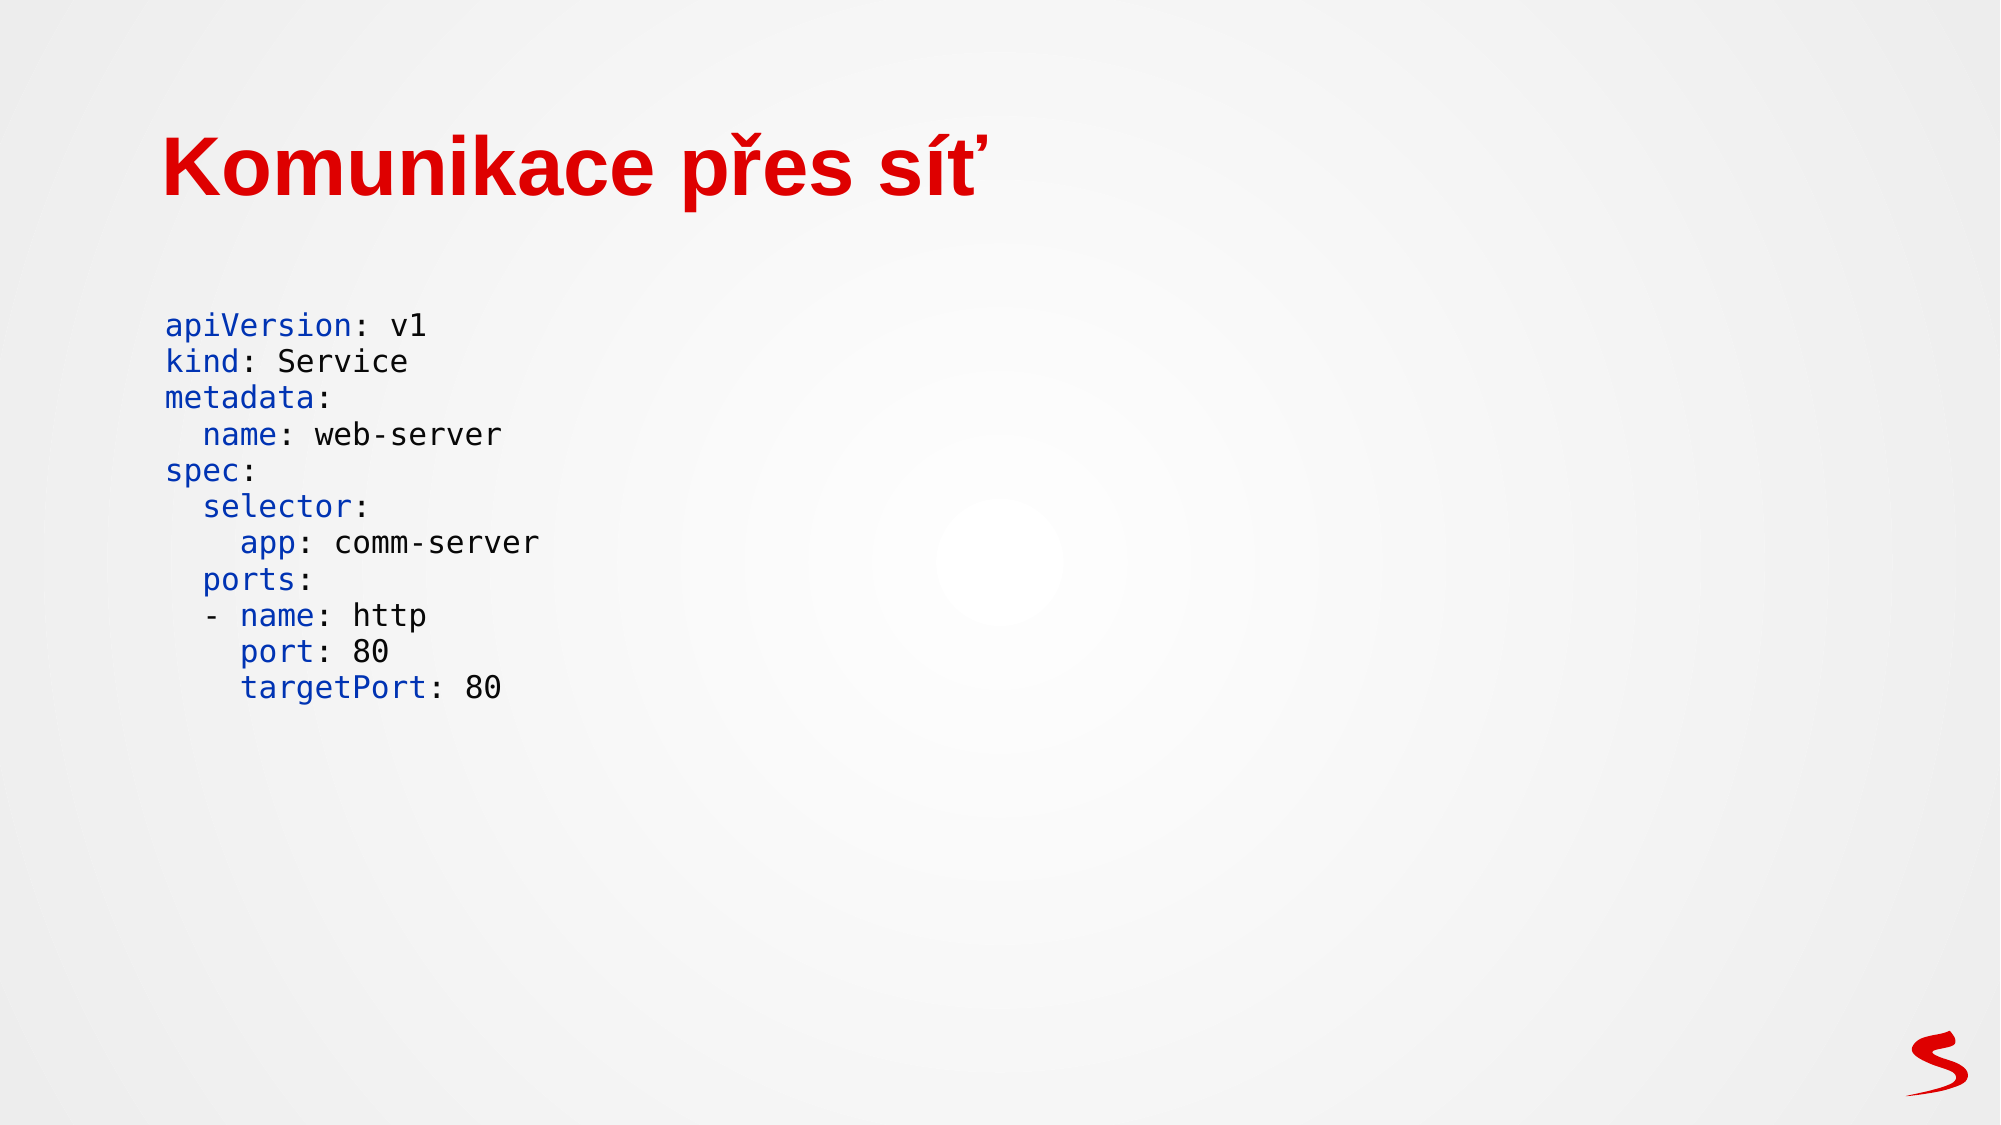

Komunikace přes síť
apiVersion: v1
kind: Service
metadata:
 name: web-server
spec:
 selector:
 app: comm-server
 ports:
 - name: http
 port: 80
 targetPort: 80